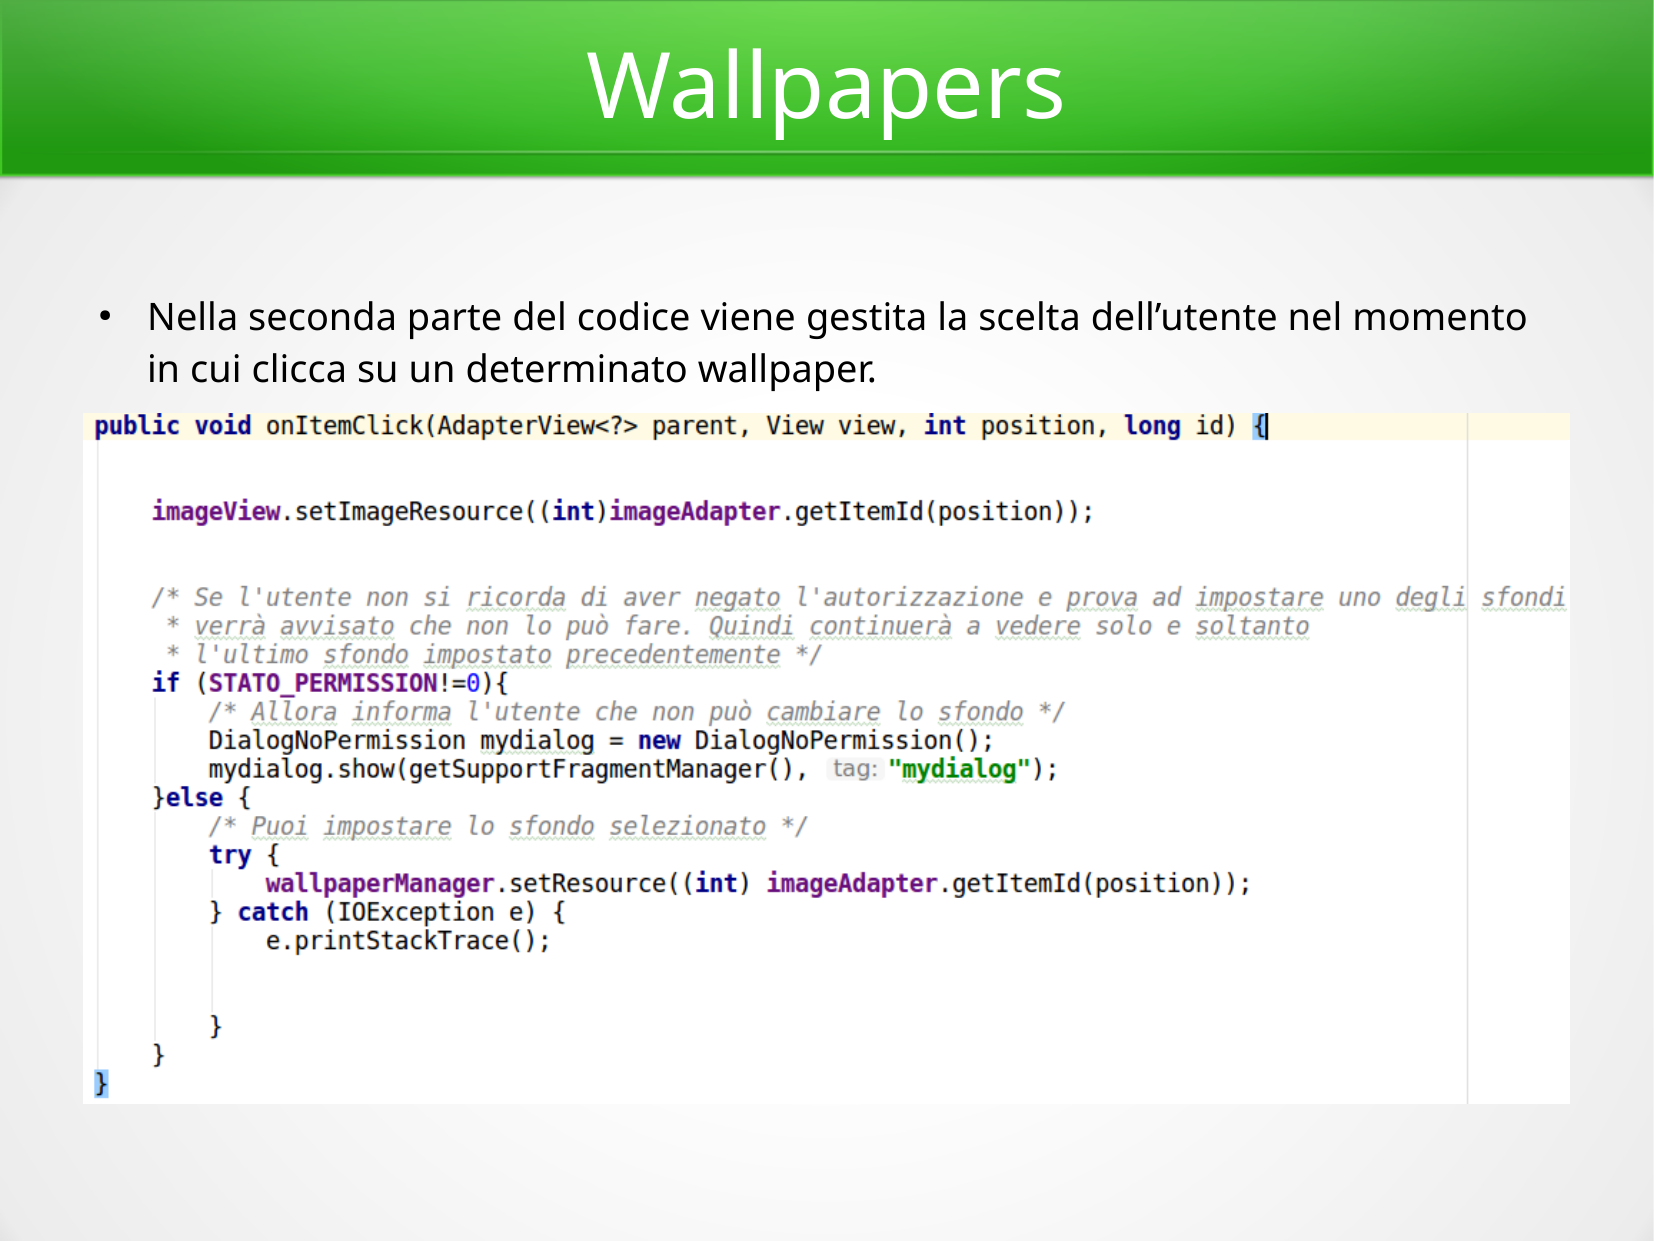

# Wallpapers
Nella seconda parte del codice viene gestita la scelta dell’utente nel momento in cui clicca su un determinato wallpaper.